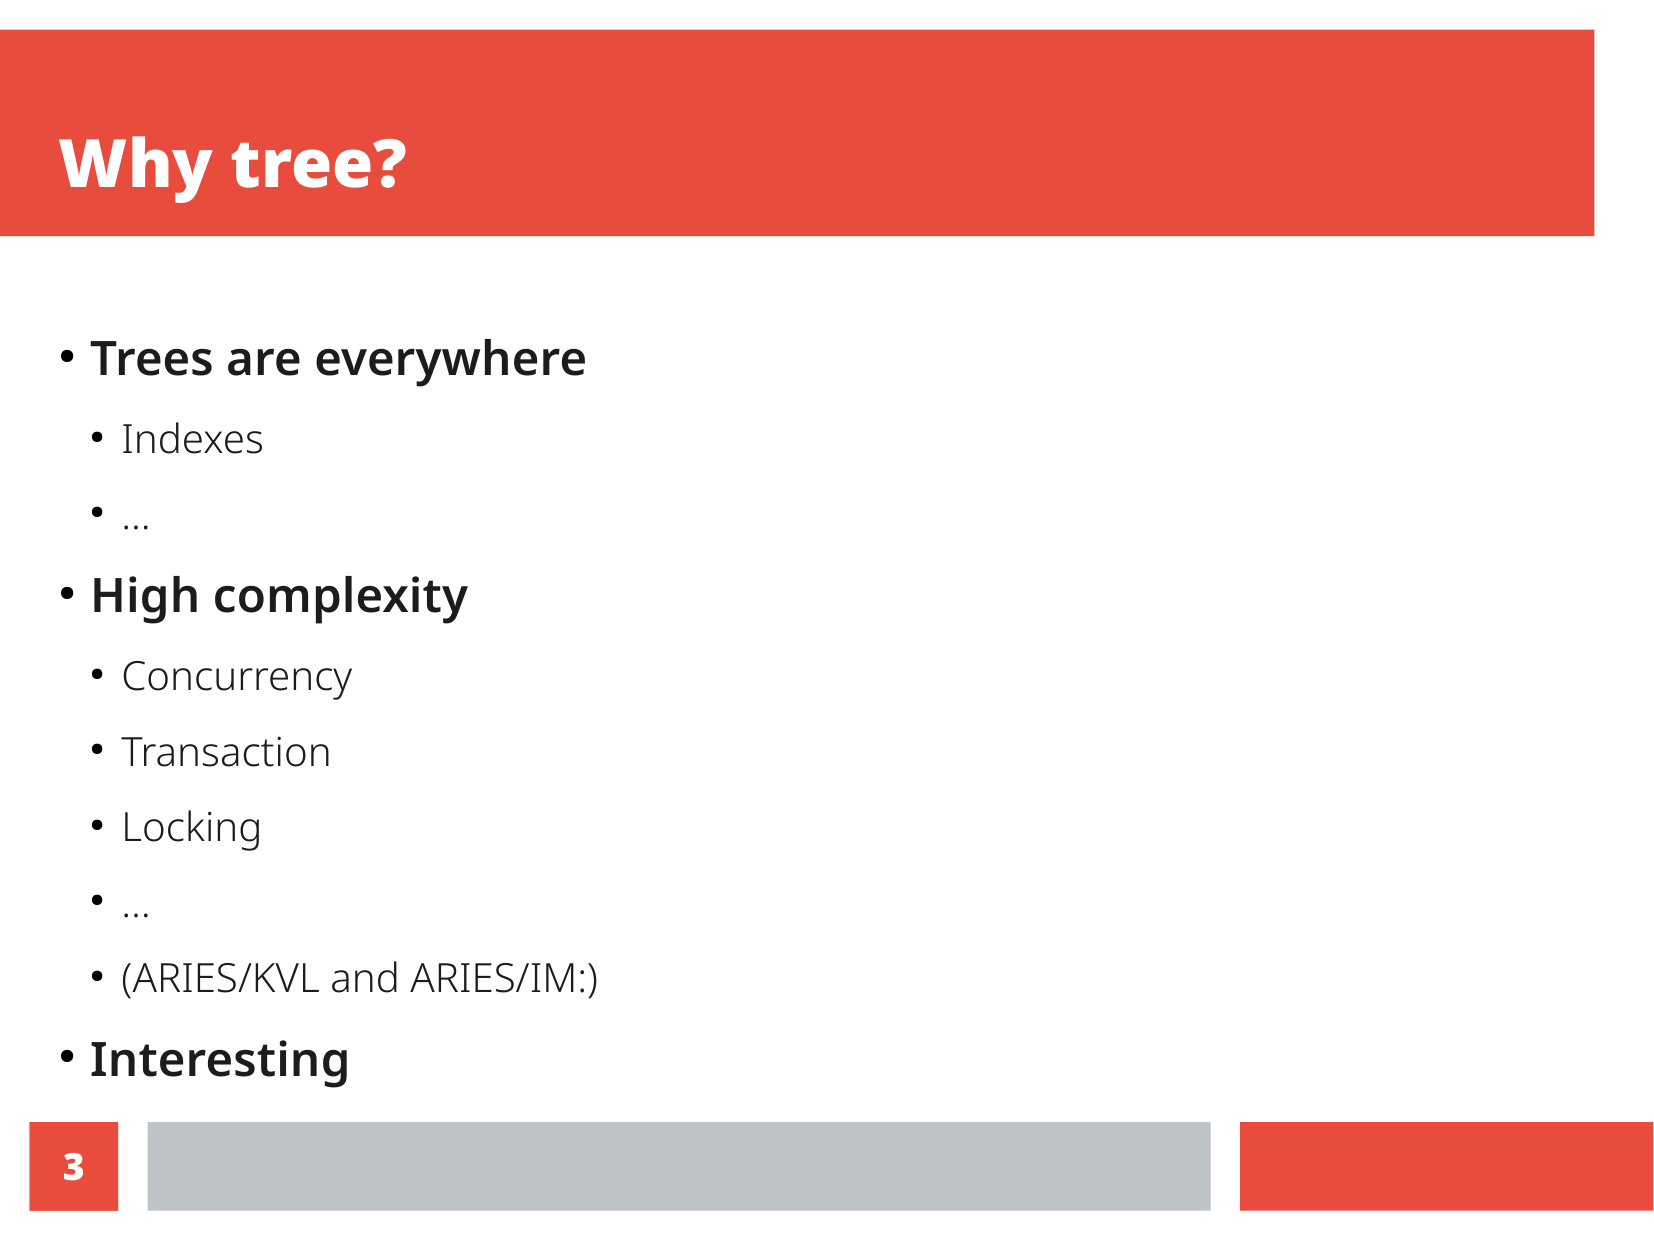

# Why tree?
Trees are everywhere
Indexes
...
High complexity
Concurrency
Transaction
Locking
…
(ARIES/KVL and ARIES/IM:)
Interesting
3